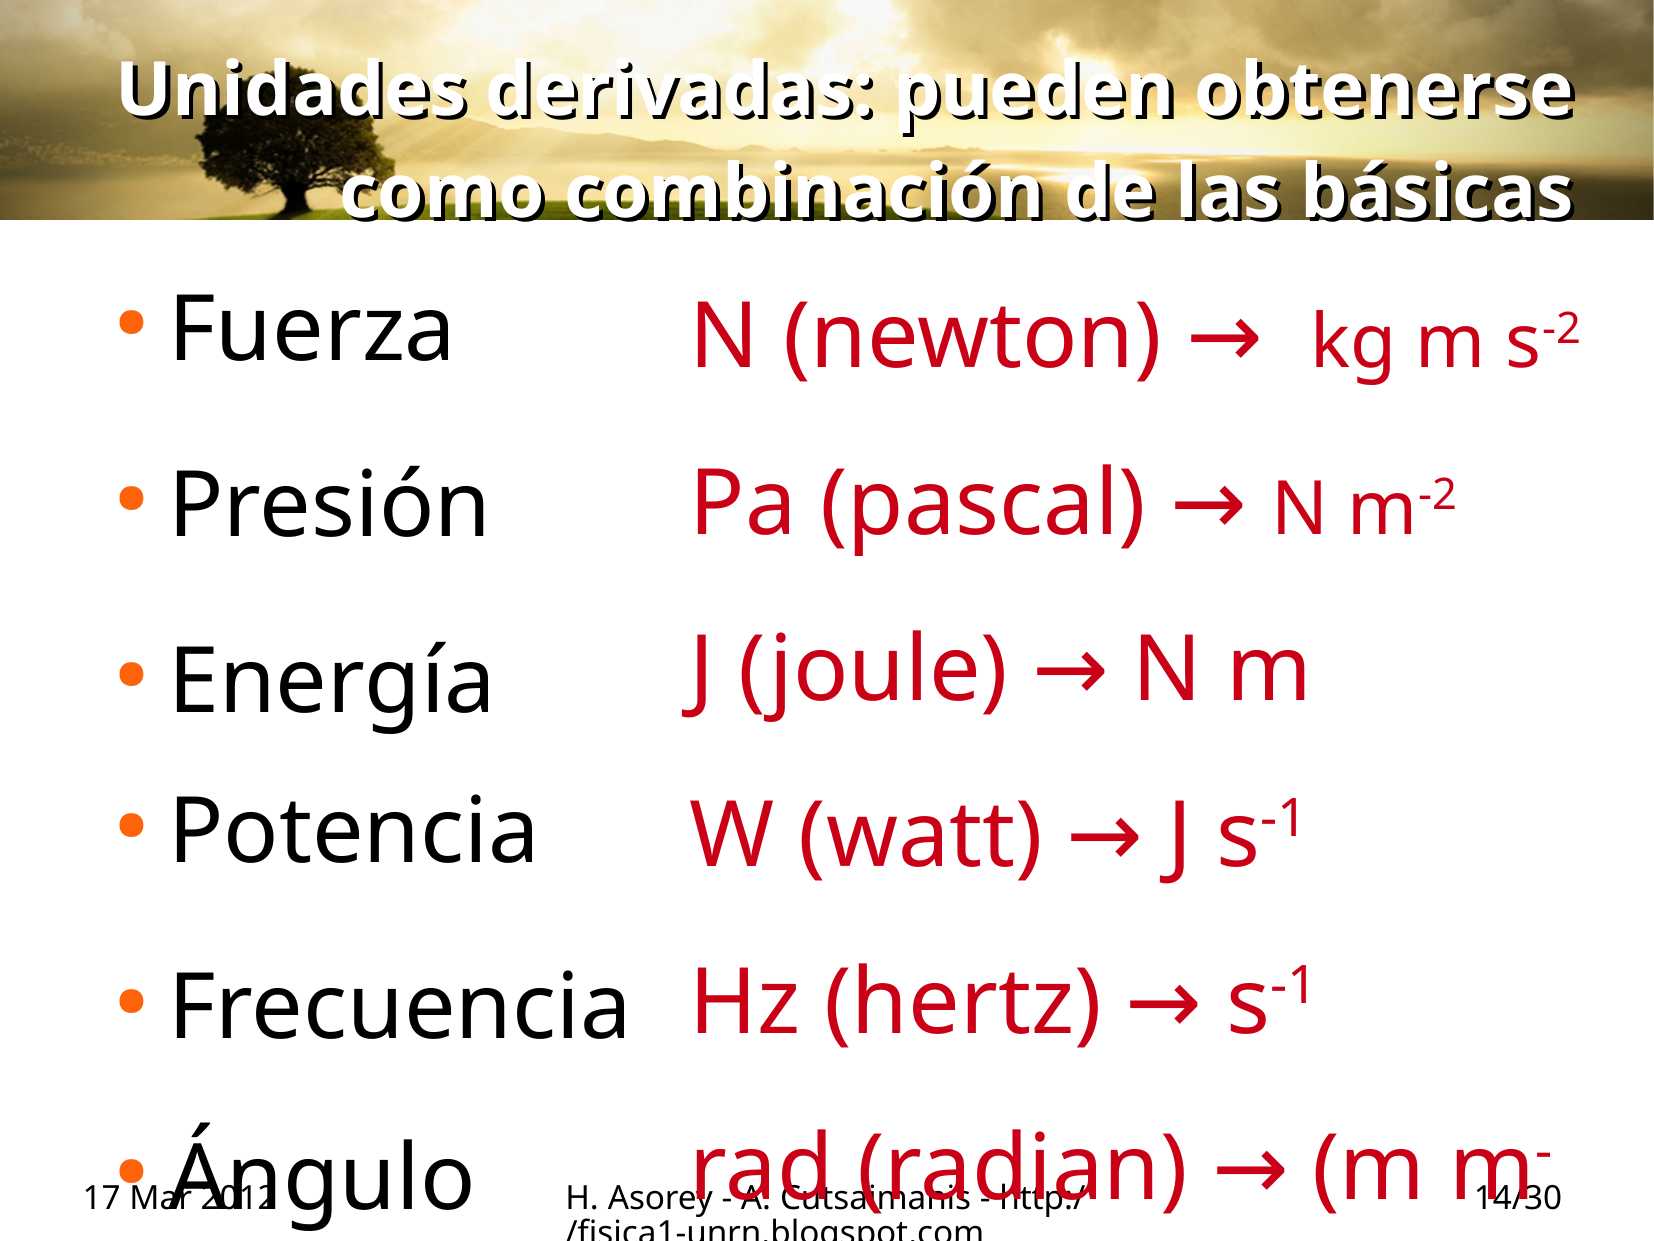

# Unidades derivadas: pueden obtenerse como combinación de las básicas
Fuerza
Presión
Energía
Potencia
Frecuencia
Ángulo
N (newton) → kg m s-2
Pa (pascal) → N m-2
J (joule) → N m
W (watt) → J s-1
Hz (hertz) → s-1
rad (radian) → (m m-1)
17 Mar 2012
H. Asorey - A. Cutsaimanis - http://fisica1-unrn.blogspot.com
14